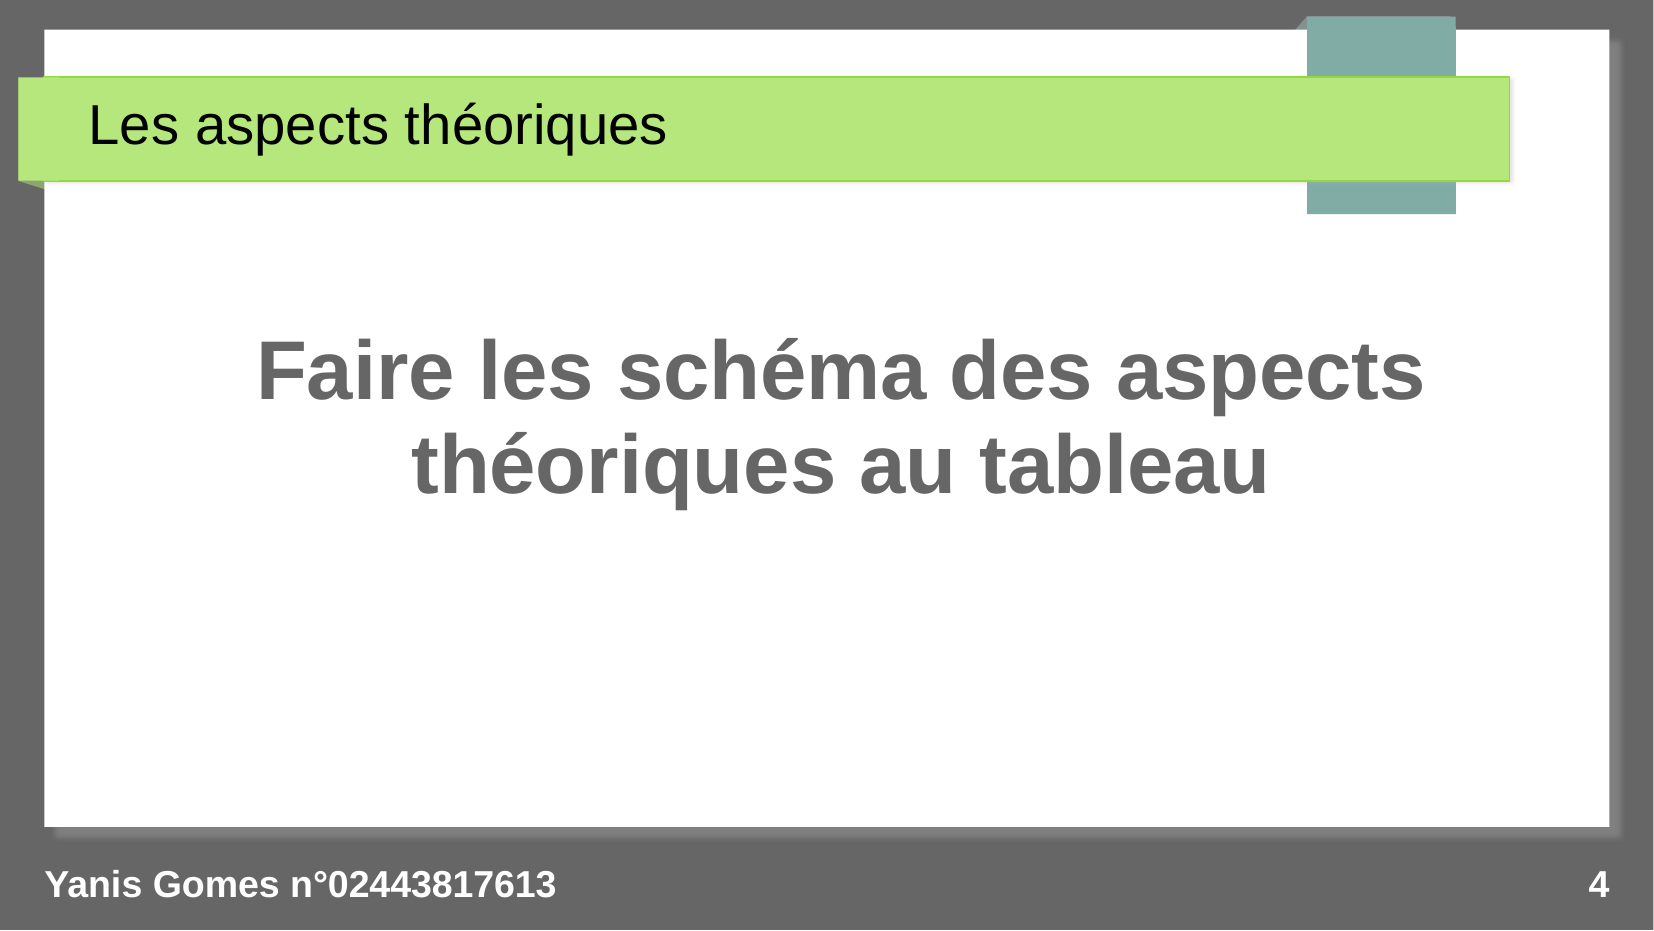

# Les aspects théoriques
Faire les schéma des aspects théoriques au tableau
Yanis Gomes n°02443817613